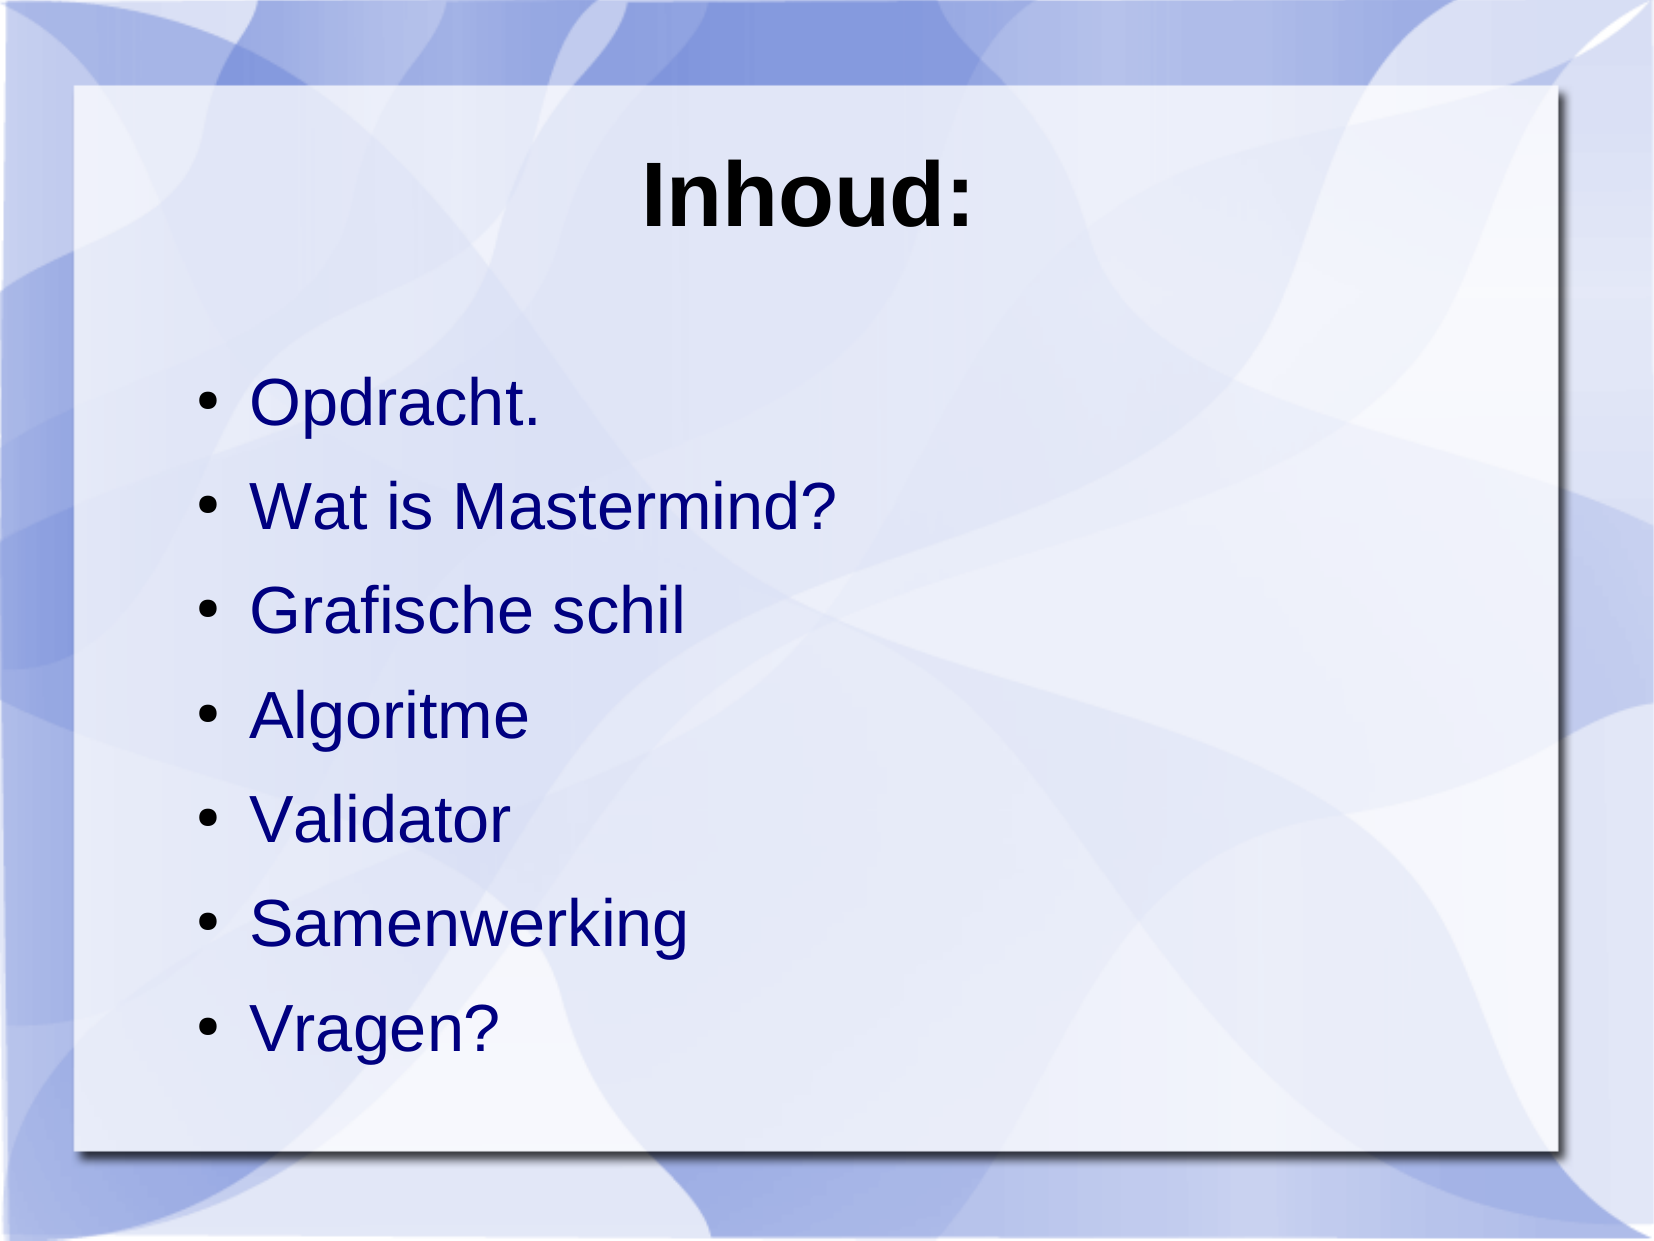

# Inhoud:
Opdracht.
Wat is Mastermind?
Grafische schil
Algoritme
Validator
Samenwerking
Vragen?